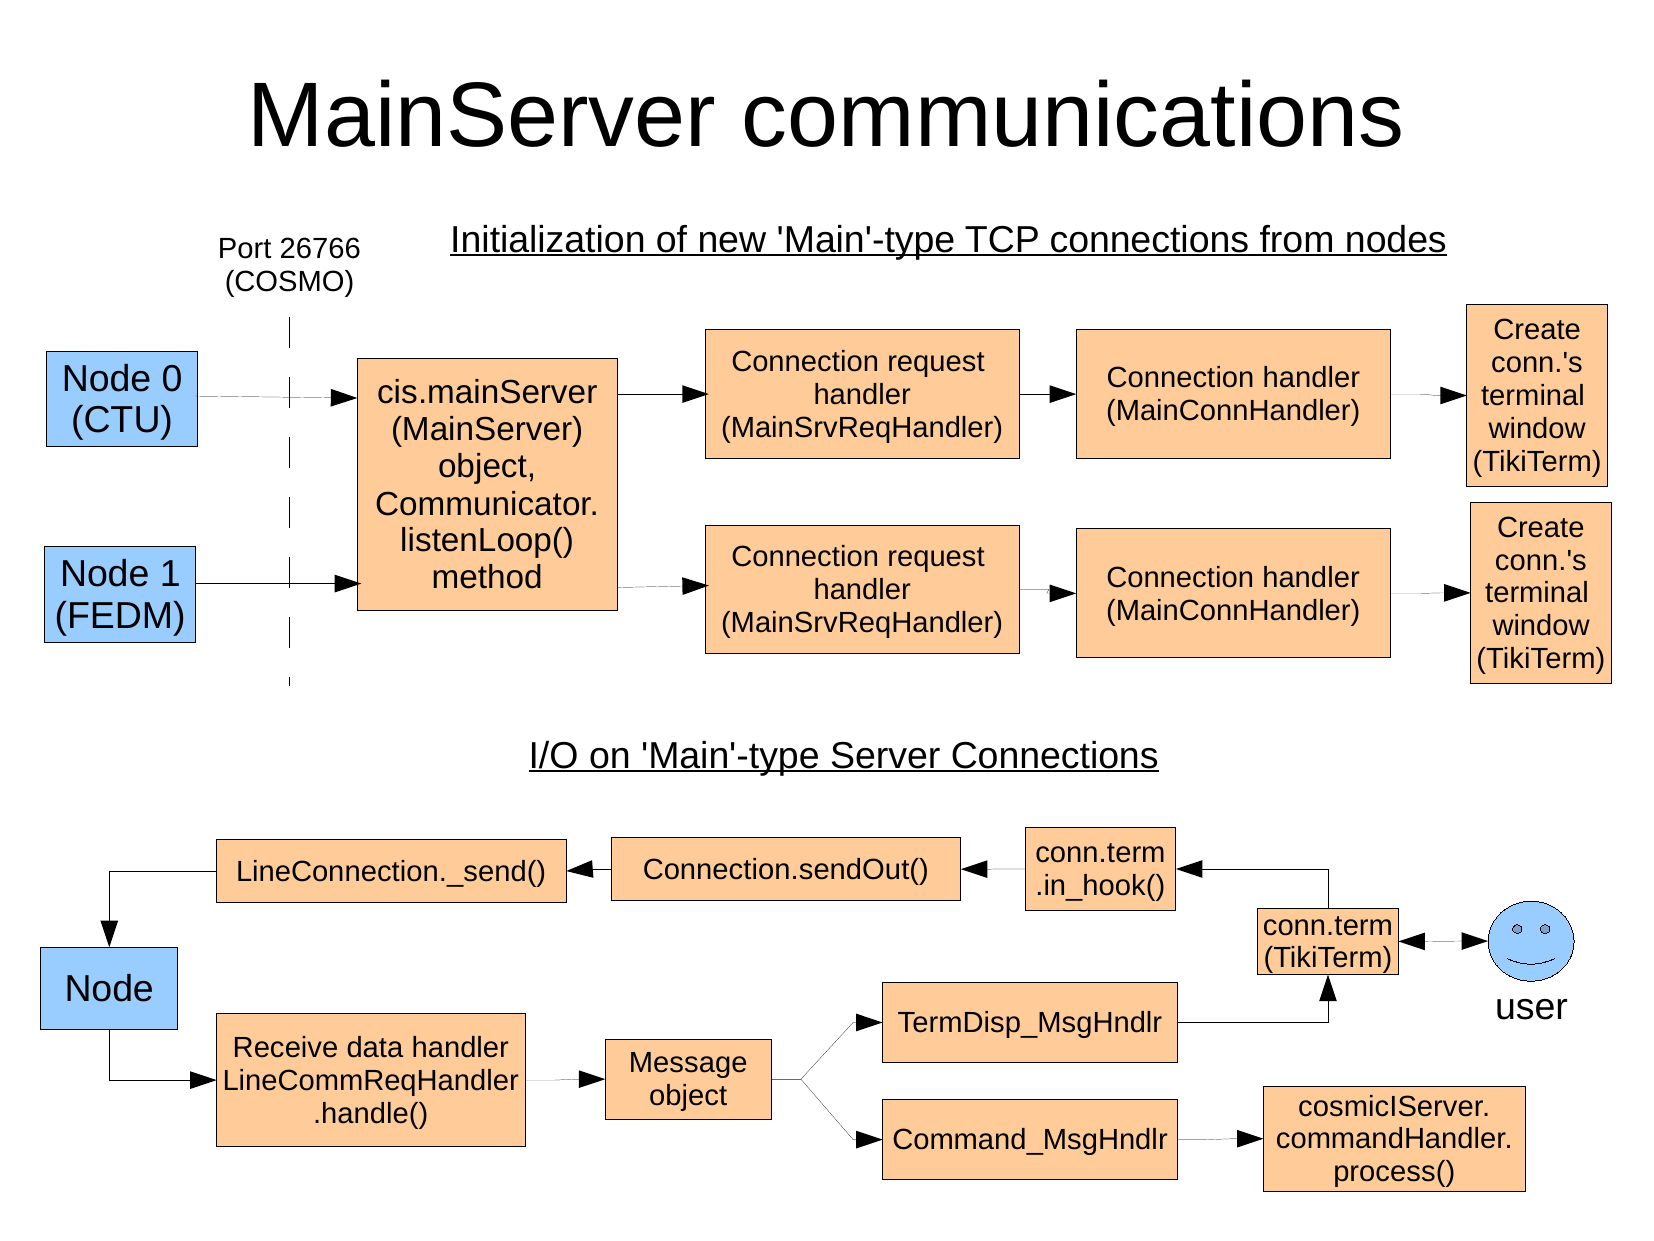

# MainServer communications
Initialization of new 'Main'-type TCP connections from nodes
Port 26766
(COSMO)
Create
conn.'s
terminal
window
(TikiTerm)
Connection request
handler
(MainSrvReqHandler)
Connection handler
(MainConnHandler)
Node 0
(CTU)
cis.mainServer
(MainServer)
object,
Communicator.
listenLoop()
method
Create
conn.'s
terminal
window
(TikiTerm)
Connection request
handler
(MainSrvReqHandler)
Connection handler
(MainConnHandler)
Node 1
(FEDM)
I/O on 'Main'-type Server Connections
conn.term
.in_hook()
Connection.sendOut()
LineConnection._send()
conn.term
(TikiTerm)
Node
user
TermDisp_MsgHndlr
Receive data handler
LineCommReqHandler
.handle()
Message
object
cosmicIServer.
commandHandler.
process()
Command_MsgHndlr